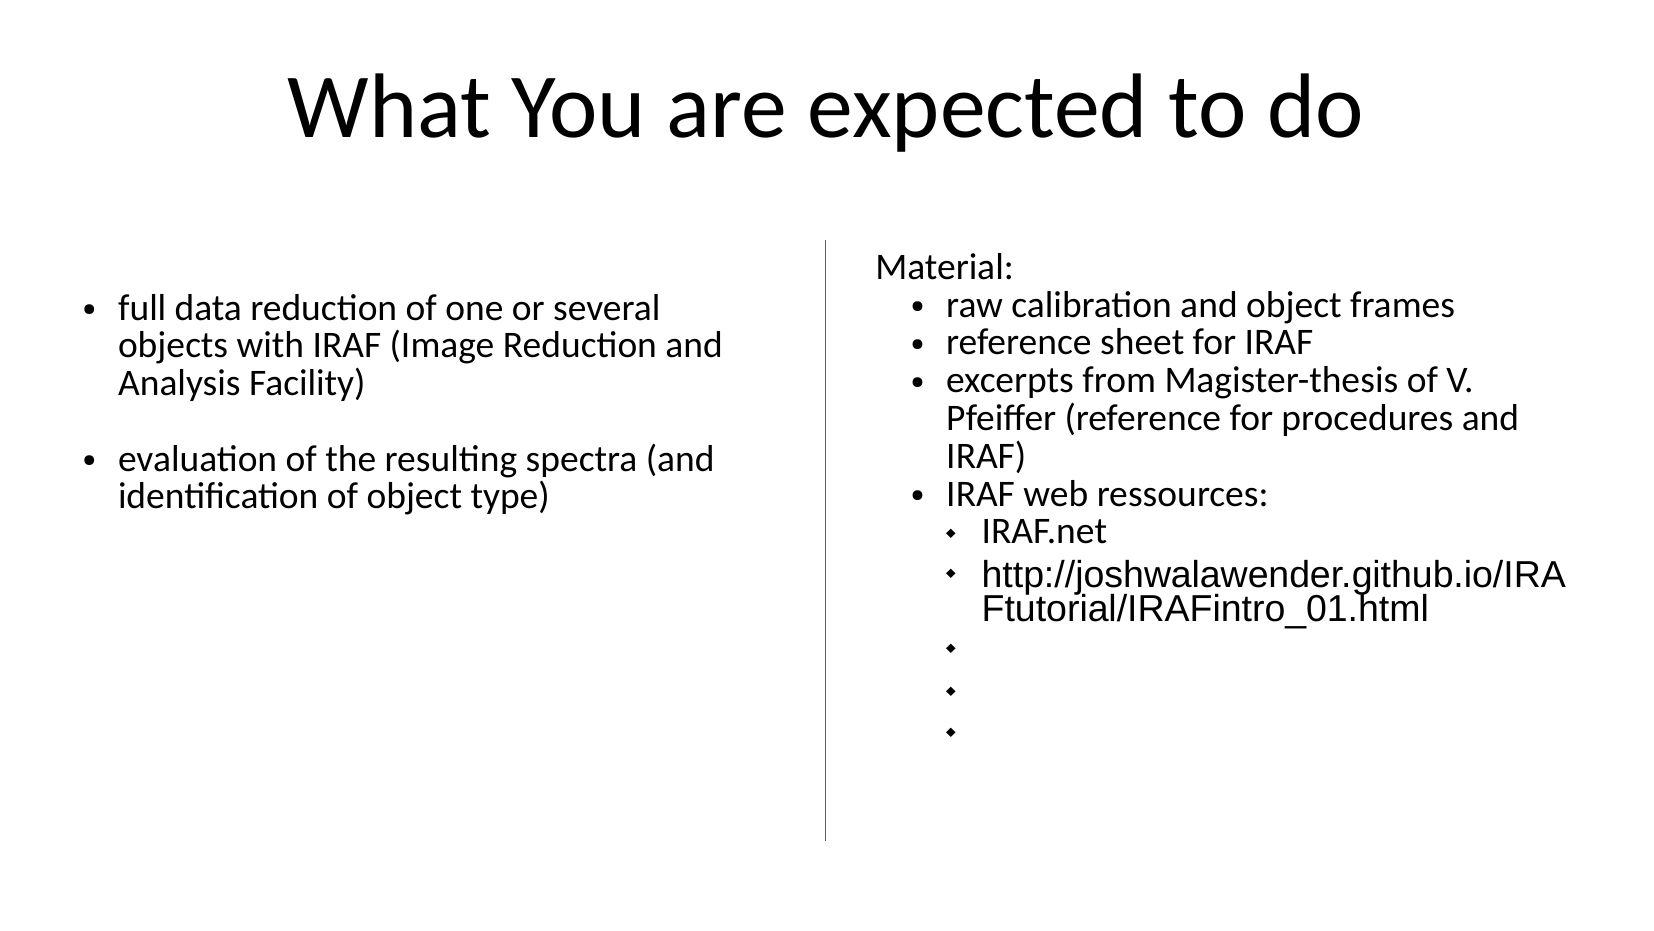

# What You are expected to do
full data reduction of one or several objects with IRAF (Image Reduction and Analysis Facility)
evaluation of the resulting spectra (and identification of object type)
Material:
raw calibration and object frames
reference sheet for IRAF
excerpts from Magister-thesis of V. Pfeiffer (reference for procedures and IRAF)
IRAF web ressources:
IRAF.net
http://joshwalawender.github.io/IRAFtutorial/IRAFintro_01.html